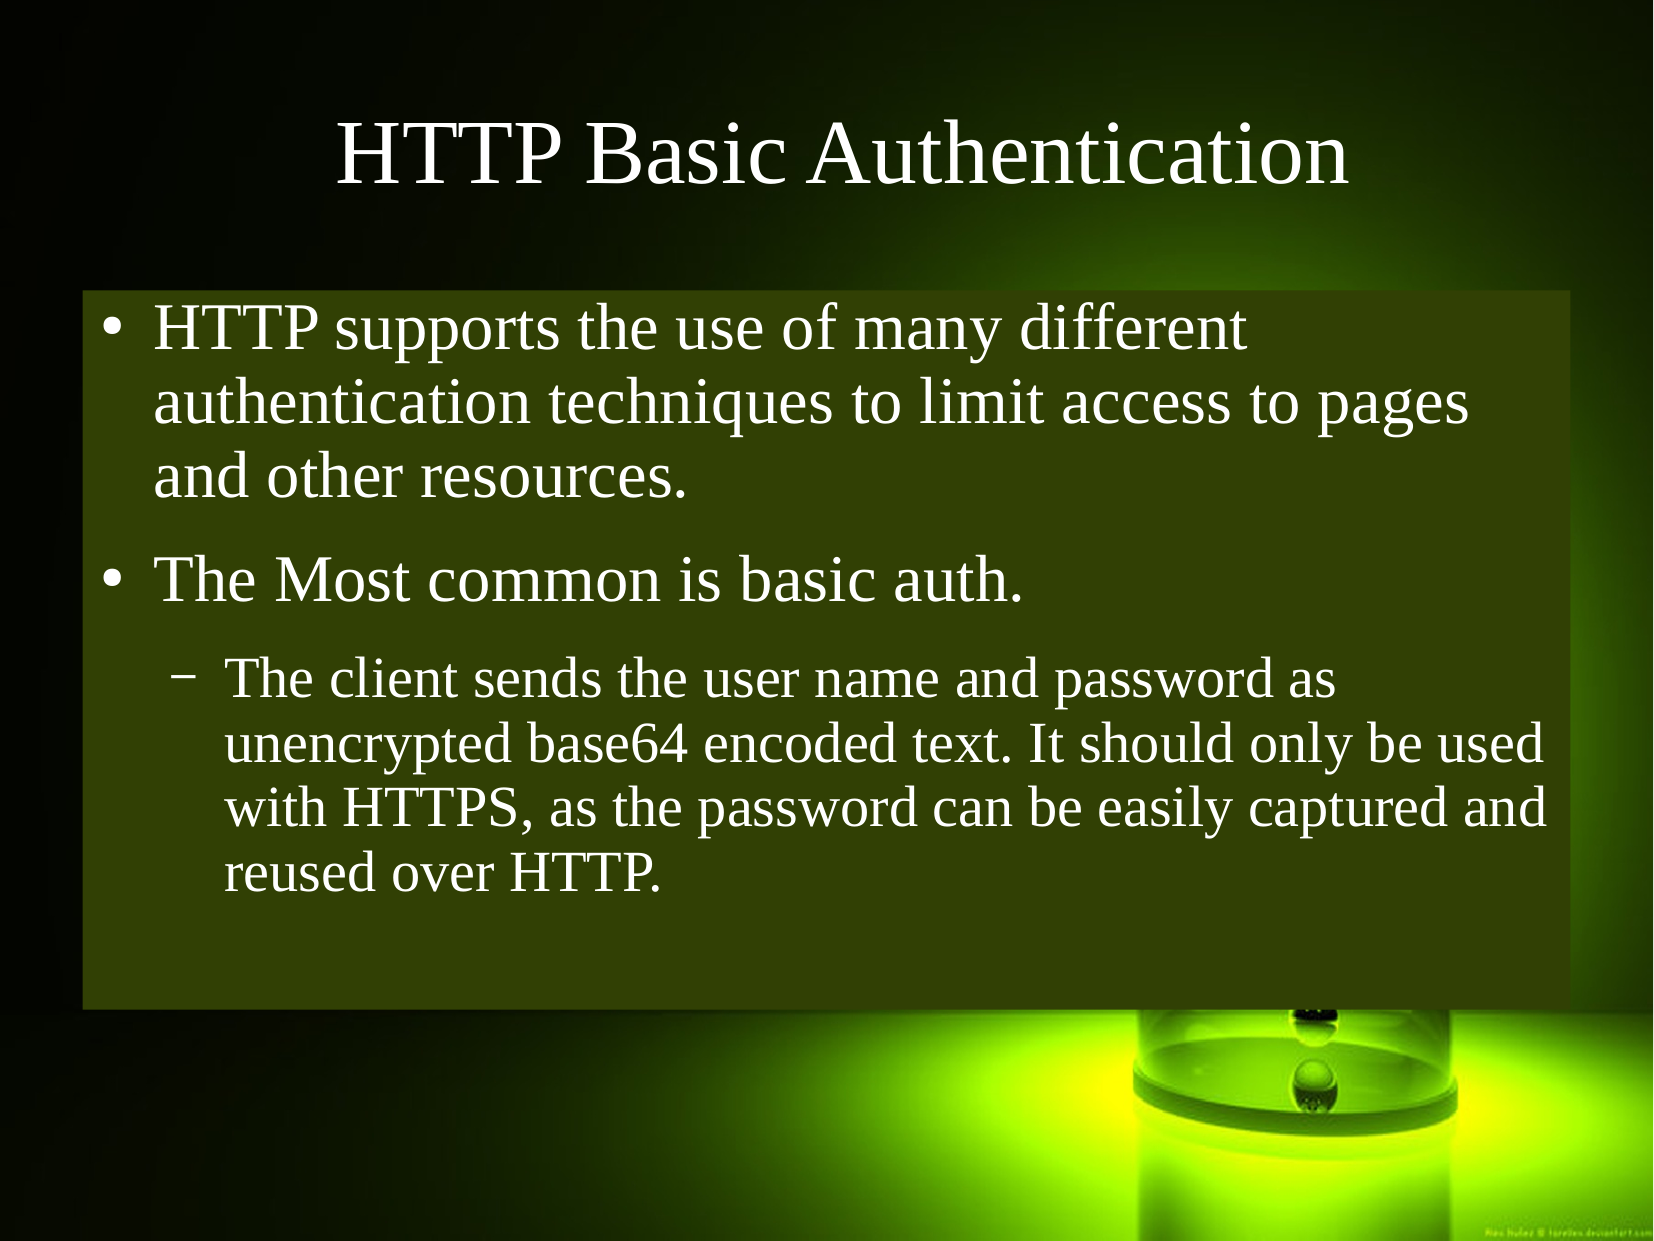

# HTTP Basic Authentication
HTTP supports the use of many different authentication techniques to limit access to pages and other resources.
The Most common is basic auth.
The client sends the user name and password as unencrypted base64 encoded text. It should only be used with HTTPS, as the password can be easily captured and reused over HTTP.